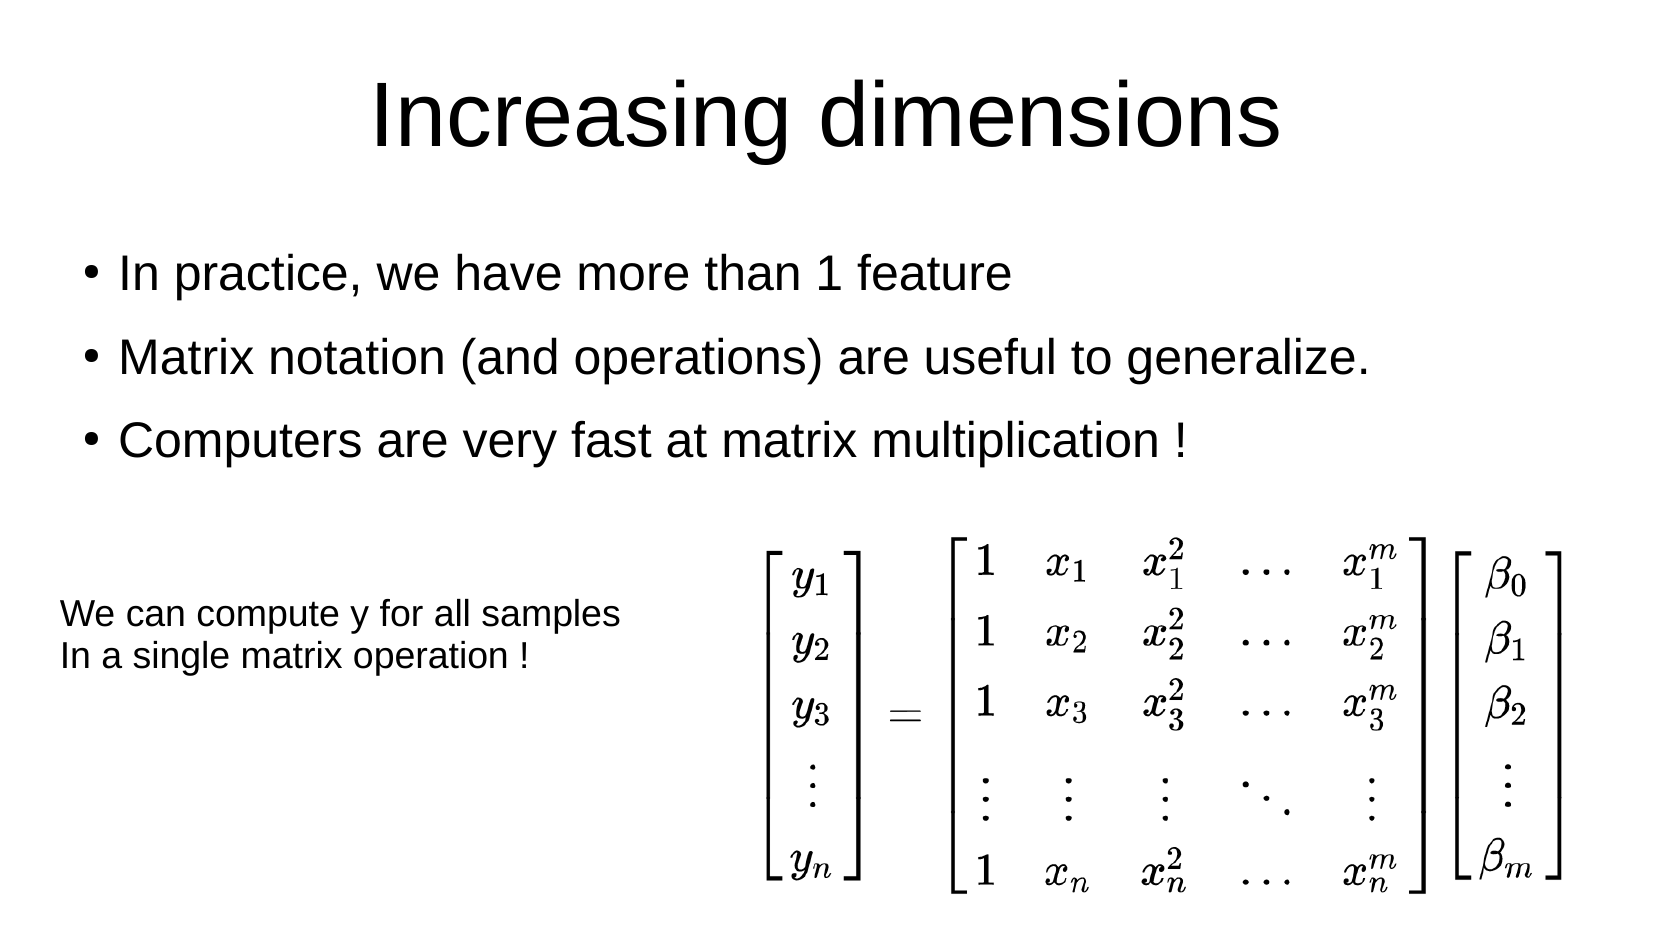

# Increasing dimensions
In practice, we have more than 1 feature
Matrix notation (and operations) are useful to generalize.
Computers are very fast at matrix multiplication !
We can compute y for all samples
In a single matrix operation !